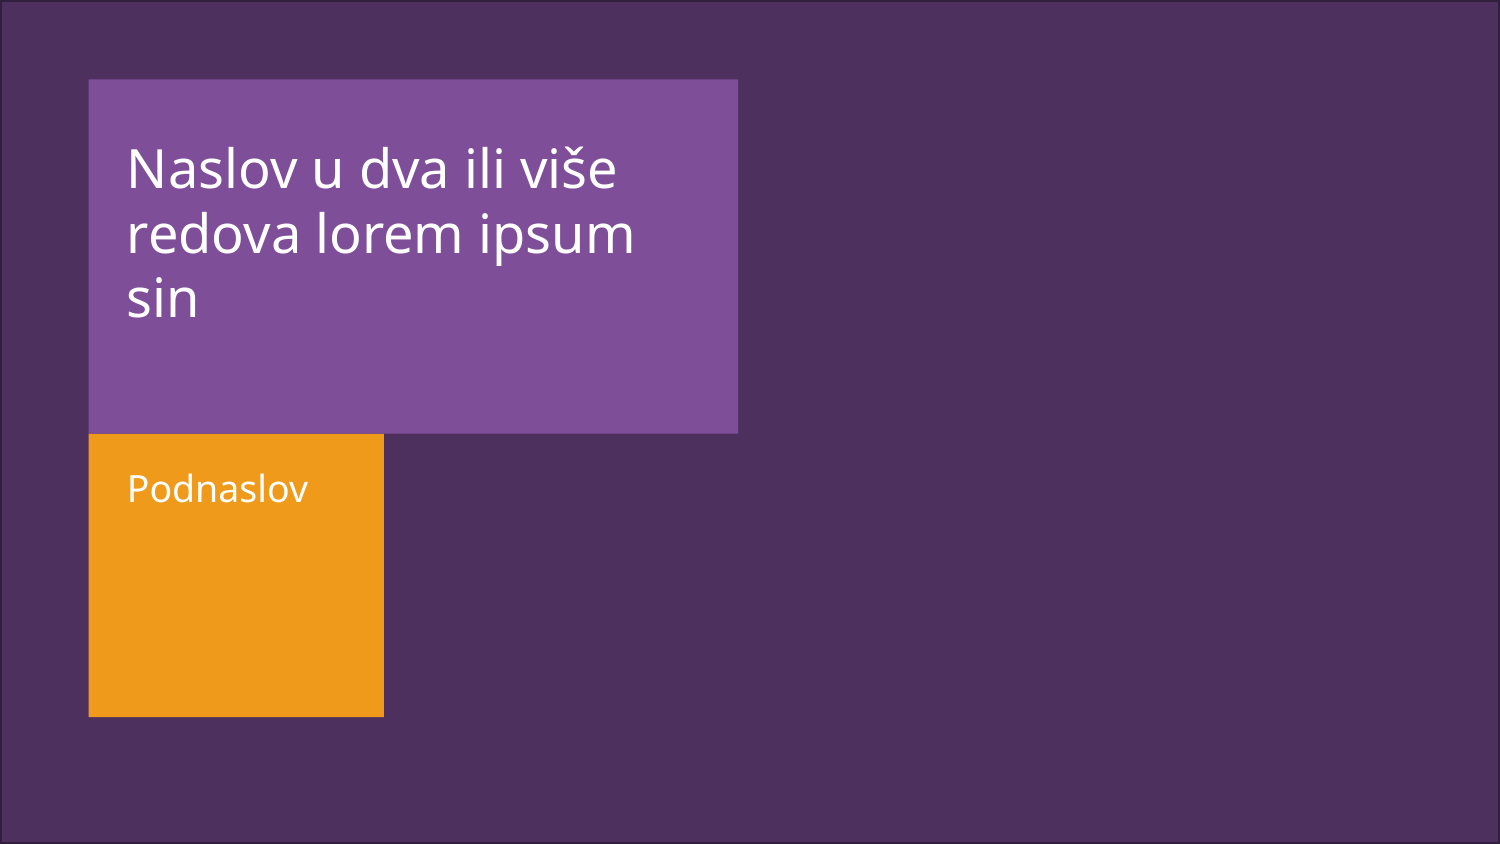

Naslov u dva ili više redova lorem ipsum sin
Podnaslov